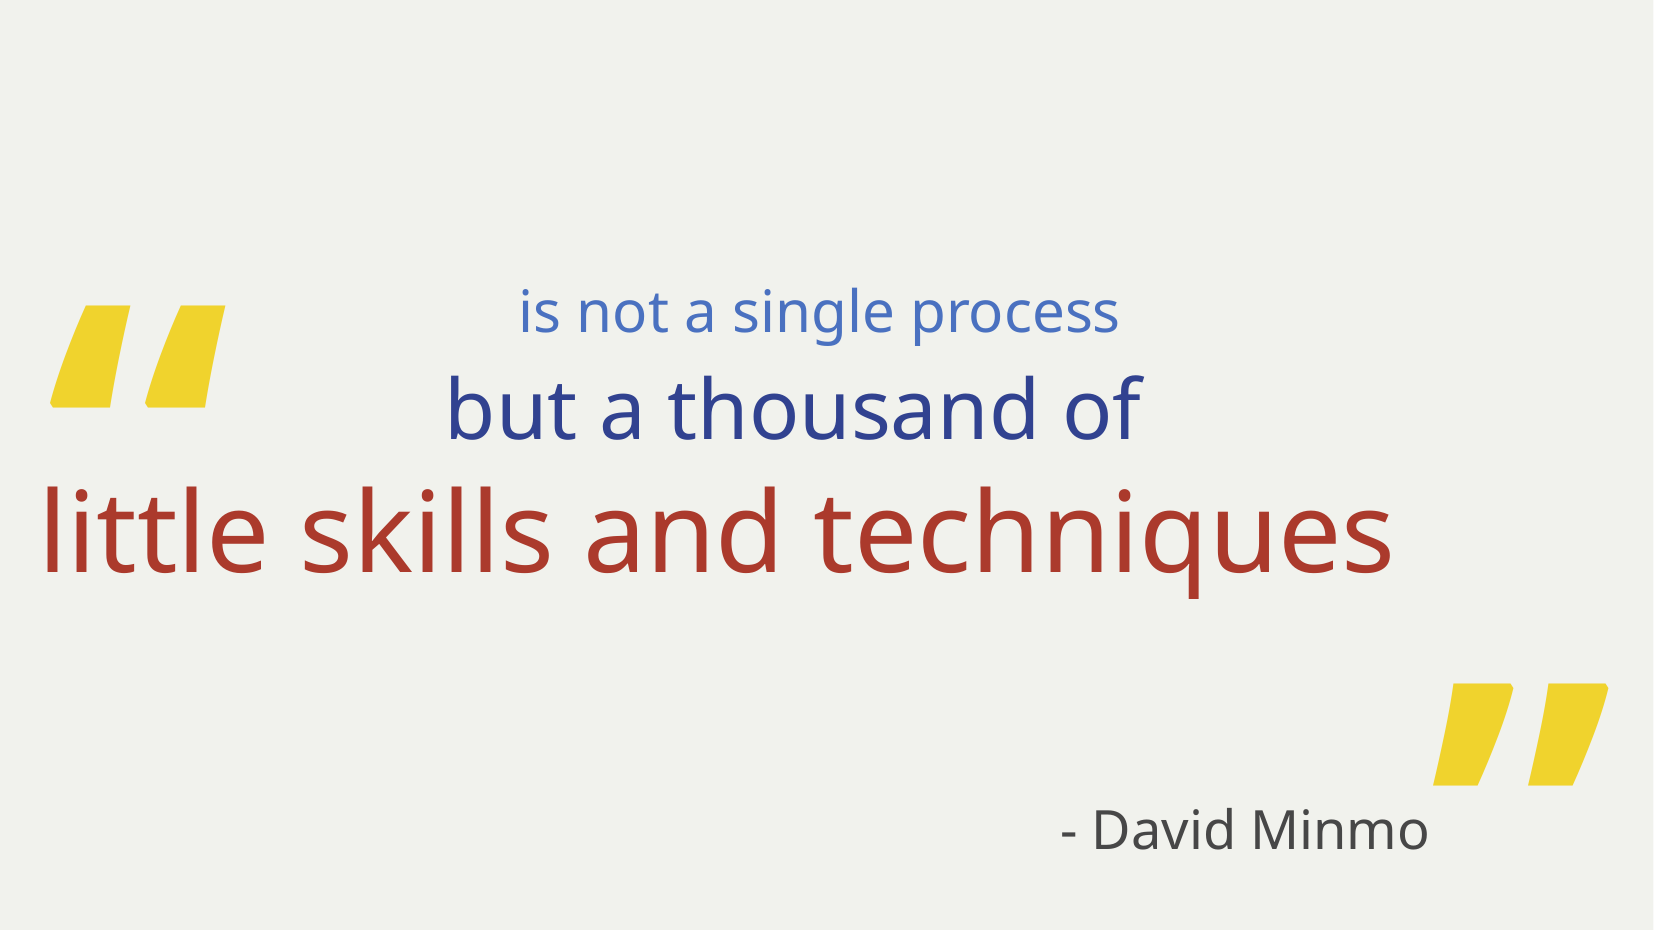

“
is not a single process
but a thousand of
little skills and techniques
”
- David Minmo